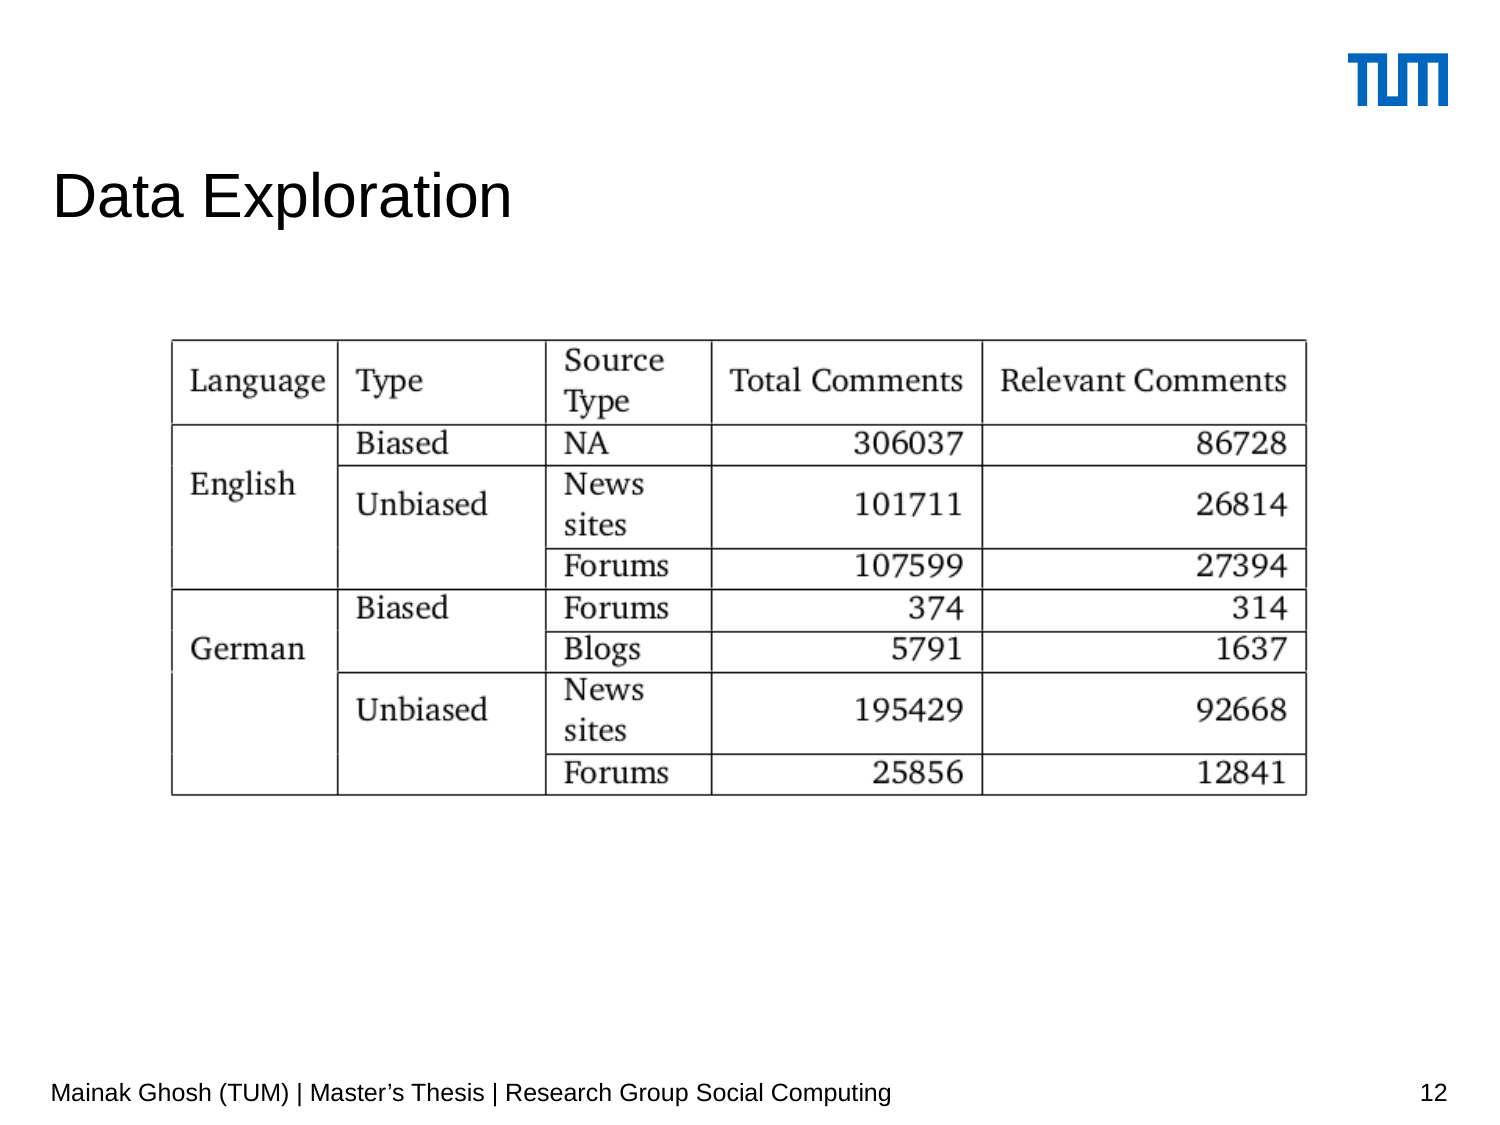

# Data Exploration
Mainak Ghosh (TUM) | Master’s Thesis | Research Group Social Computing